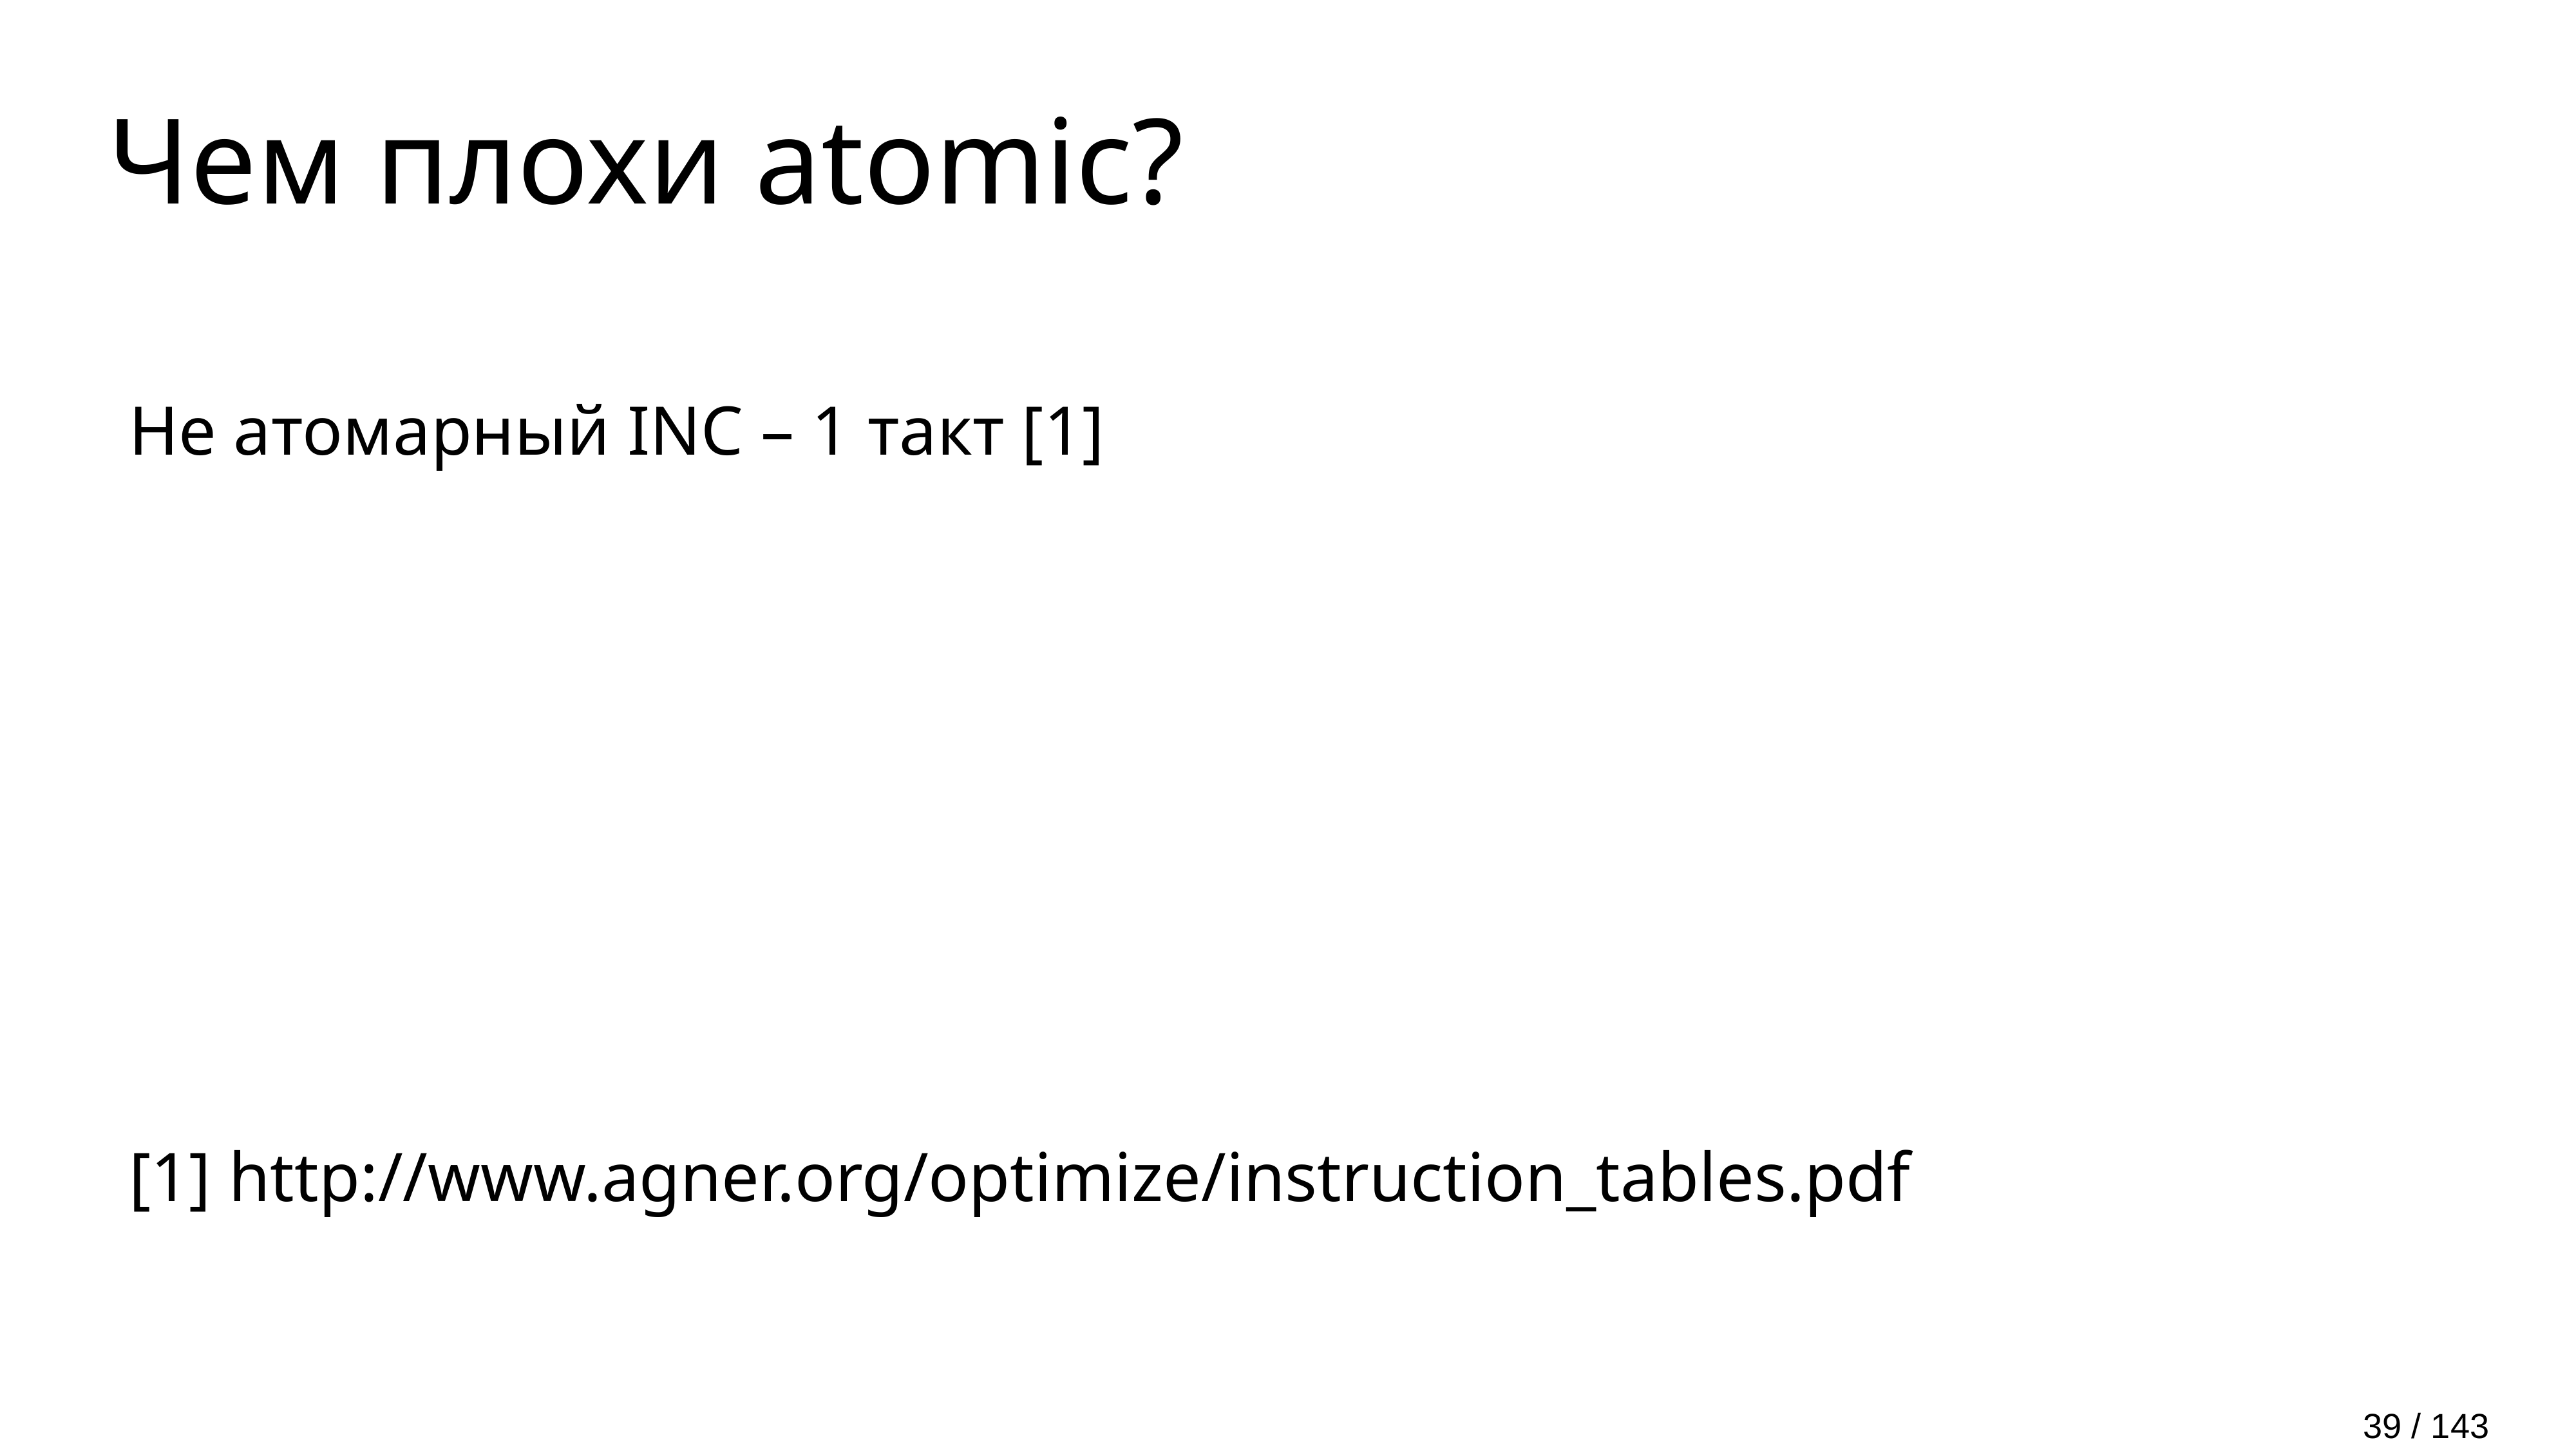

# Чем плохи atomic?
Не атомарный INC – 1 такт [1]
[1] http://www.agner.org/optimize/instruction_tables.pdf